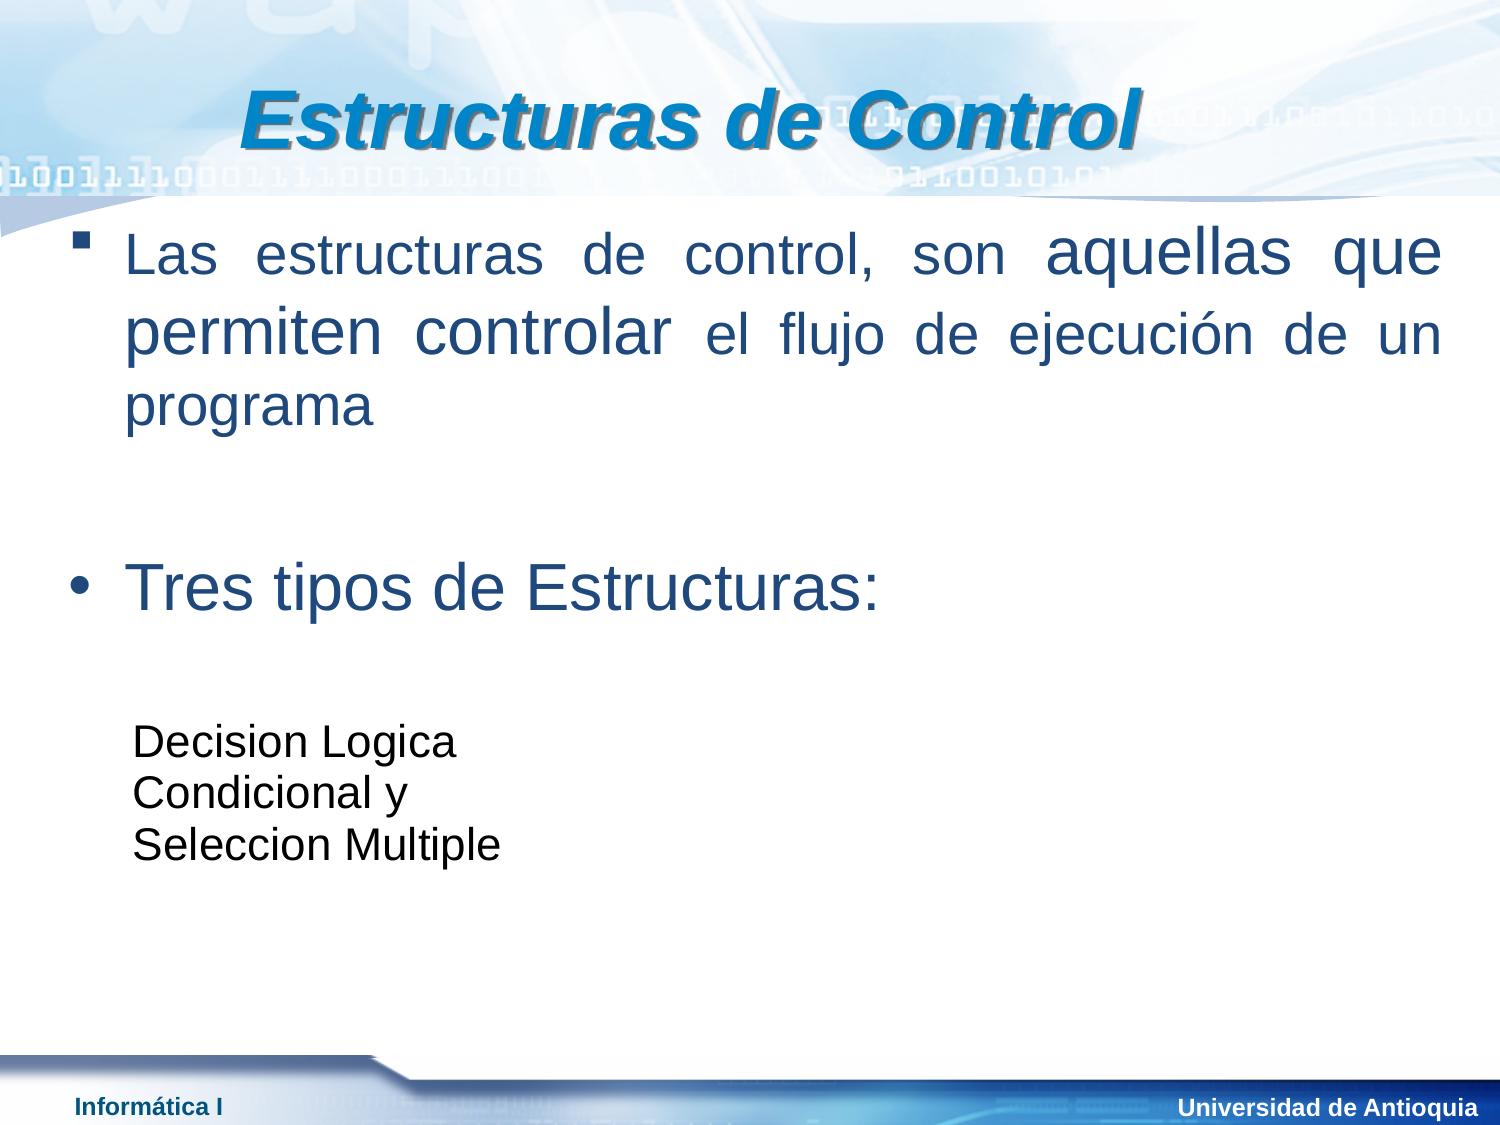

# Estructuras de Control
Las estructuras de control, son aquellas que permiten controlar el flujo de ejecución de un programa
Tres tipos de Estructuras:
Decision Logica
Condicional y
Seleccion Multiple